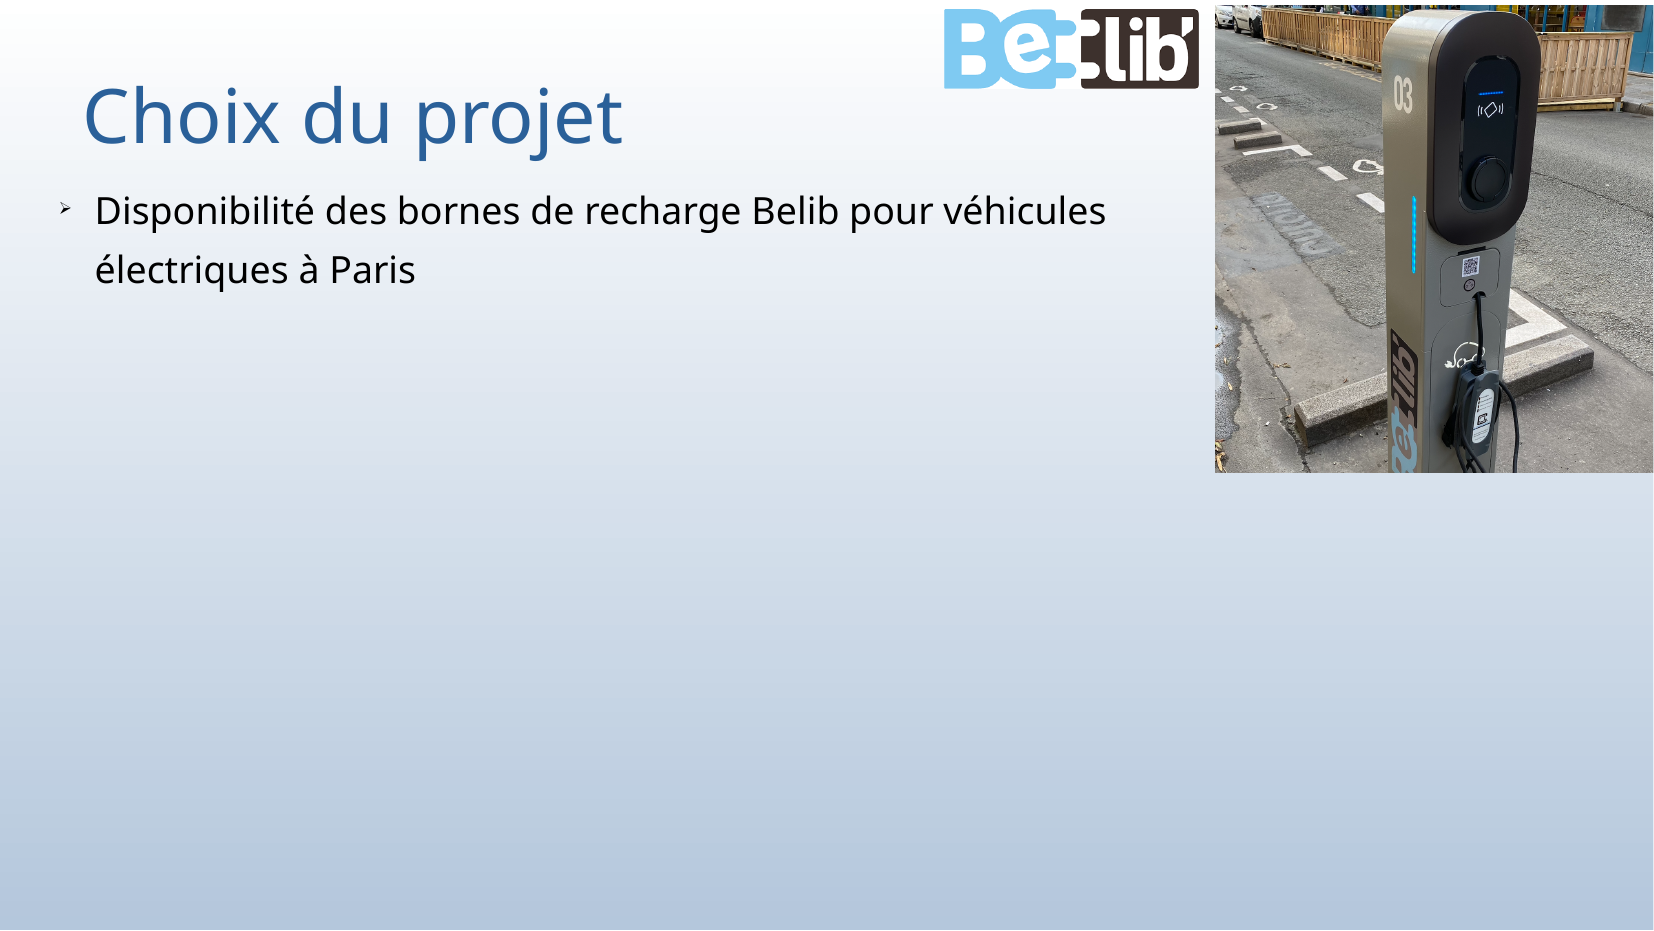

# Choix du projet
Disponibilité des bornes de recharge Belib pour véhicules électriques à Paris